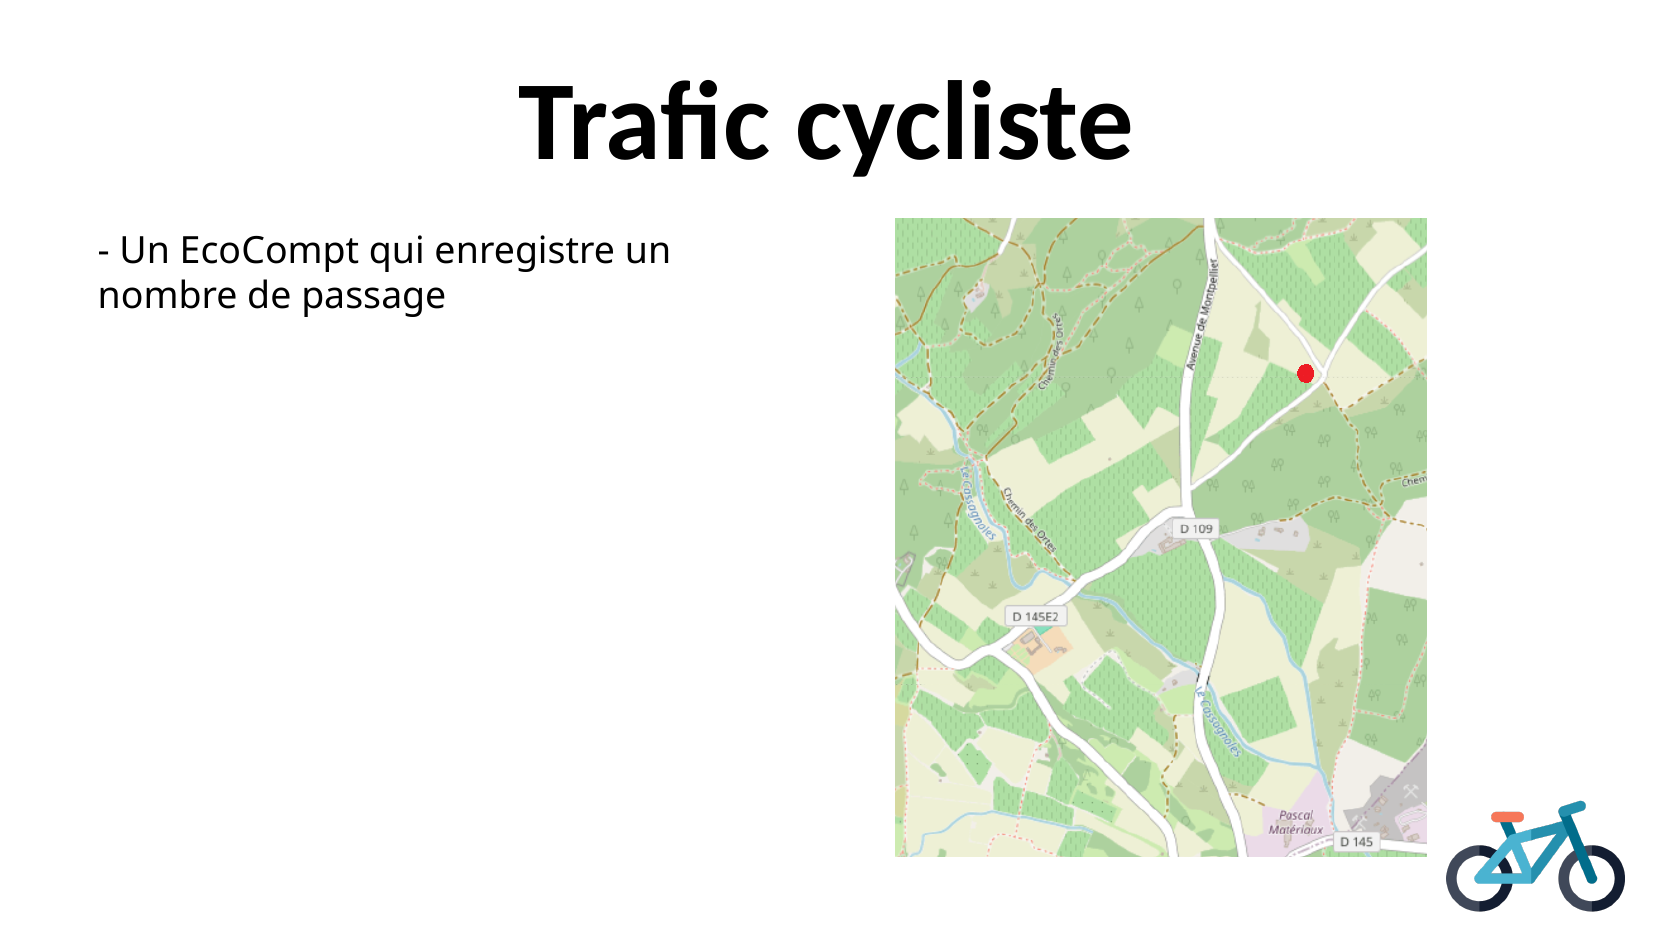

# Trafic cycliste
- Un EcoCompt qui enregistre un nombre de passage